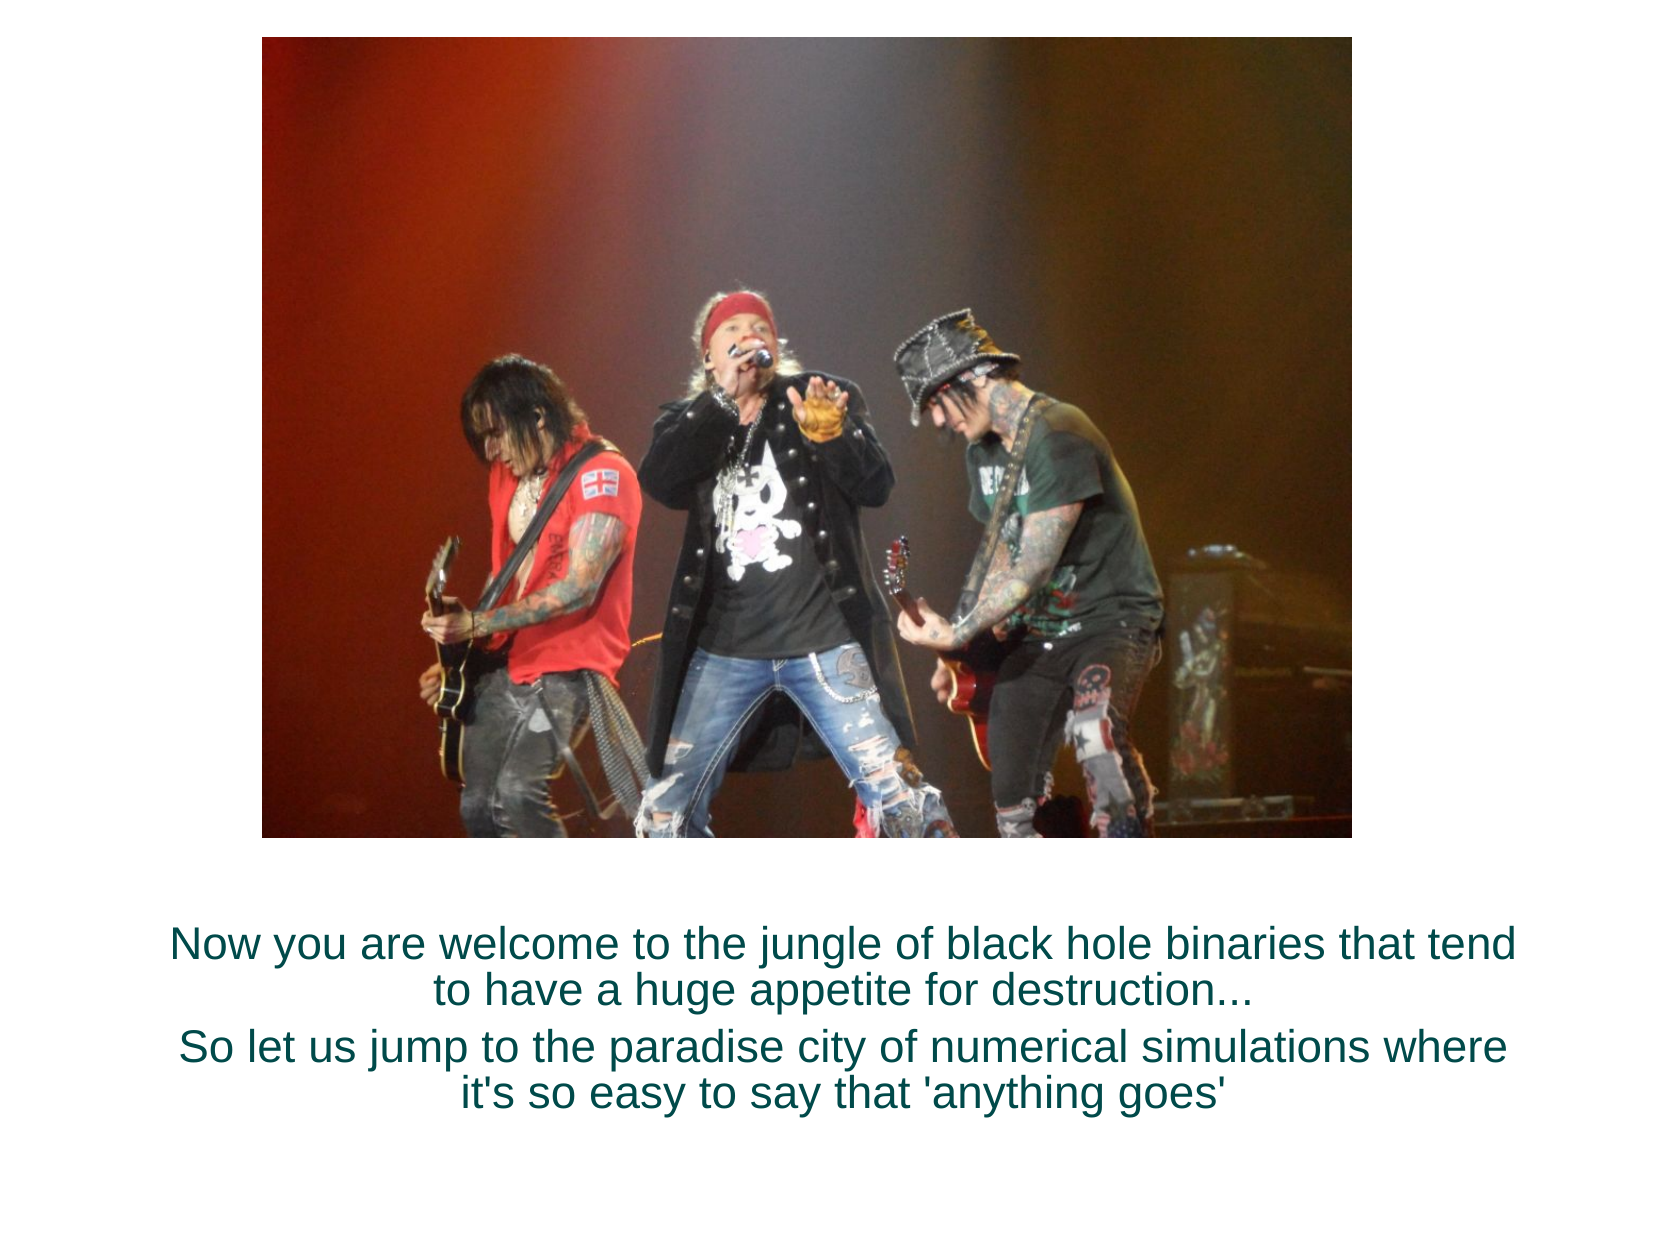

Now you are welcome to the jungle of black hole binaries that tend to have a huge appetite for destruction...
So let us jump to the paradise city of numerical simulations where it's so easy to say that 'anything goes'